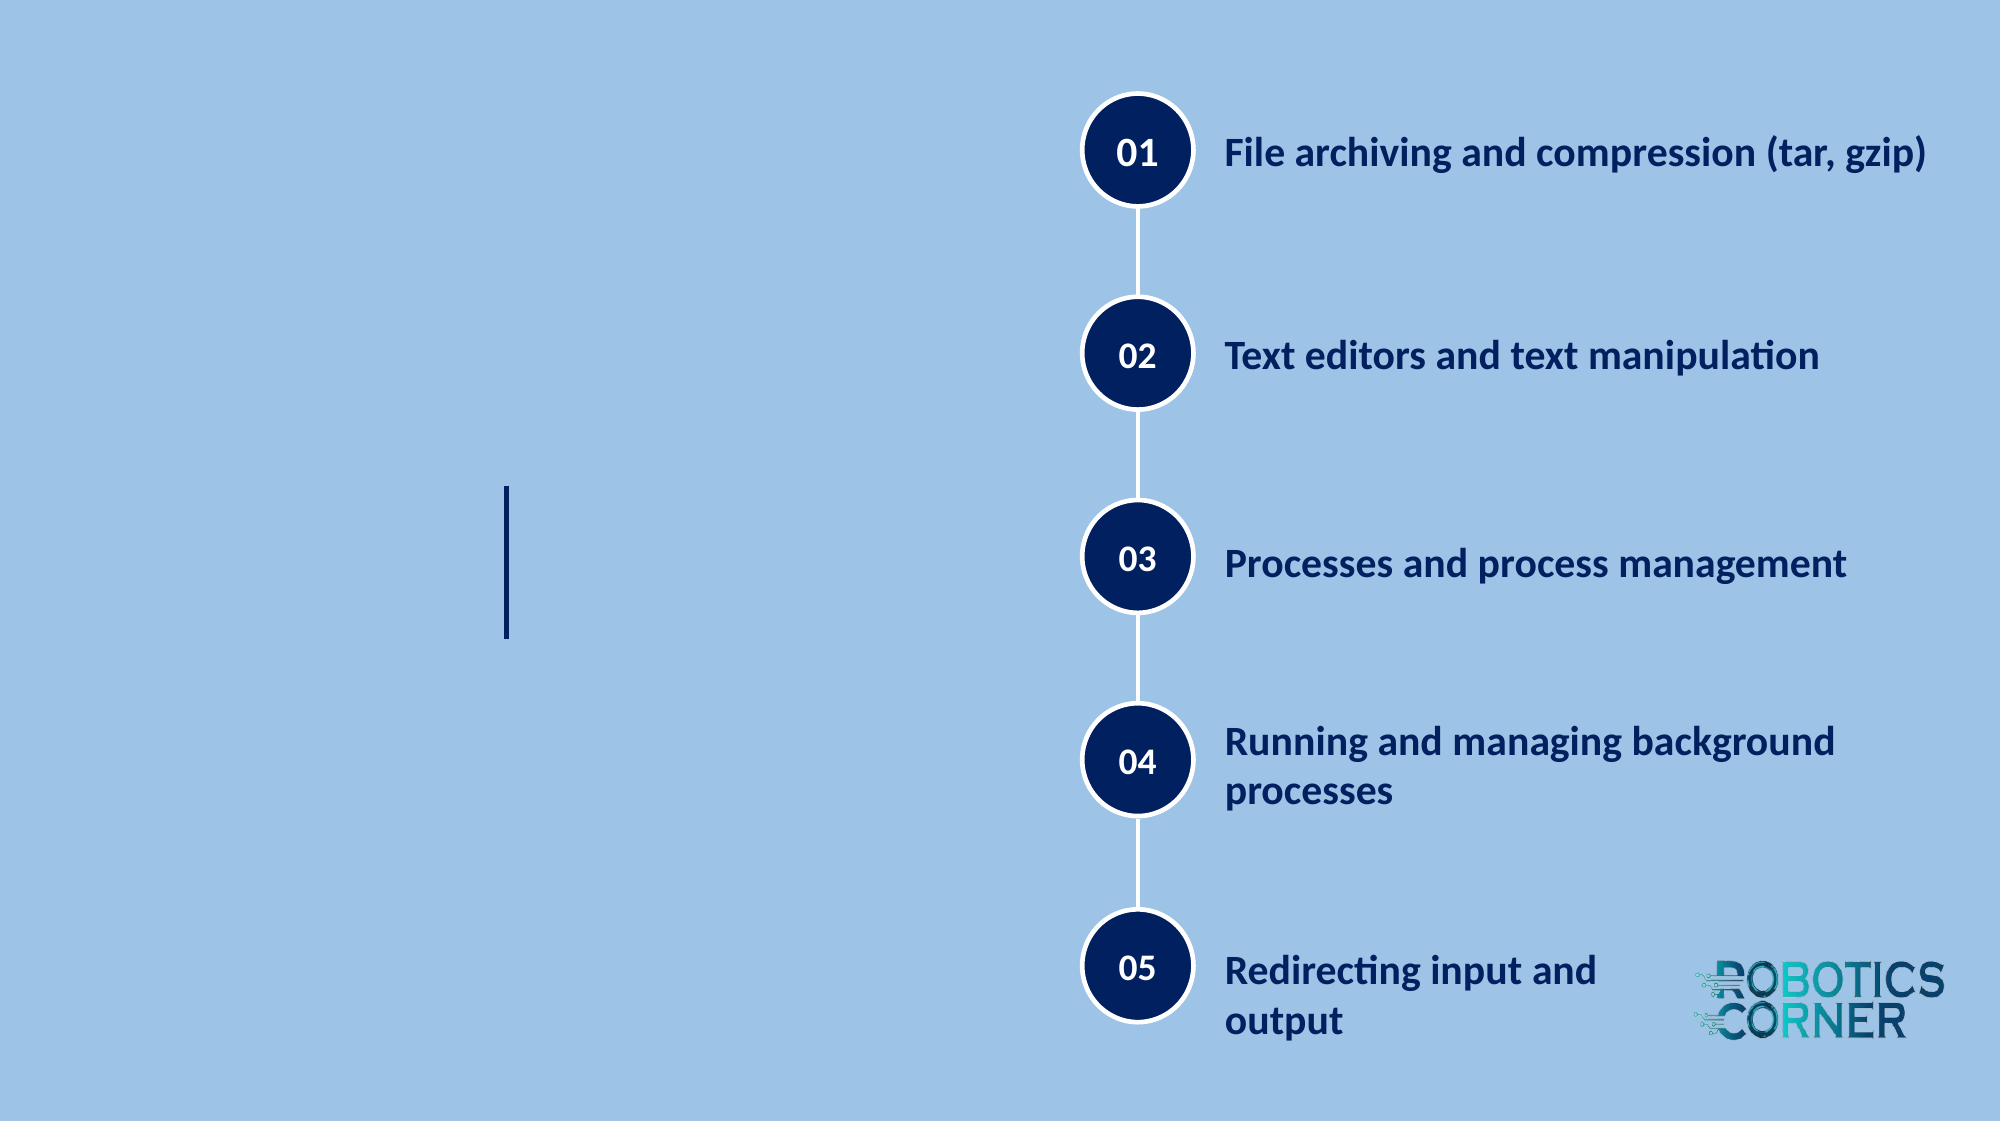

01
File archiving and compression (tar, gzip)
02
Text editors and text manipulation
03
AGEND
Processes and process management
04
Running and managing background processes
05
Redirecting input and output